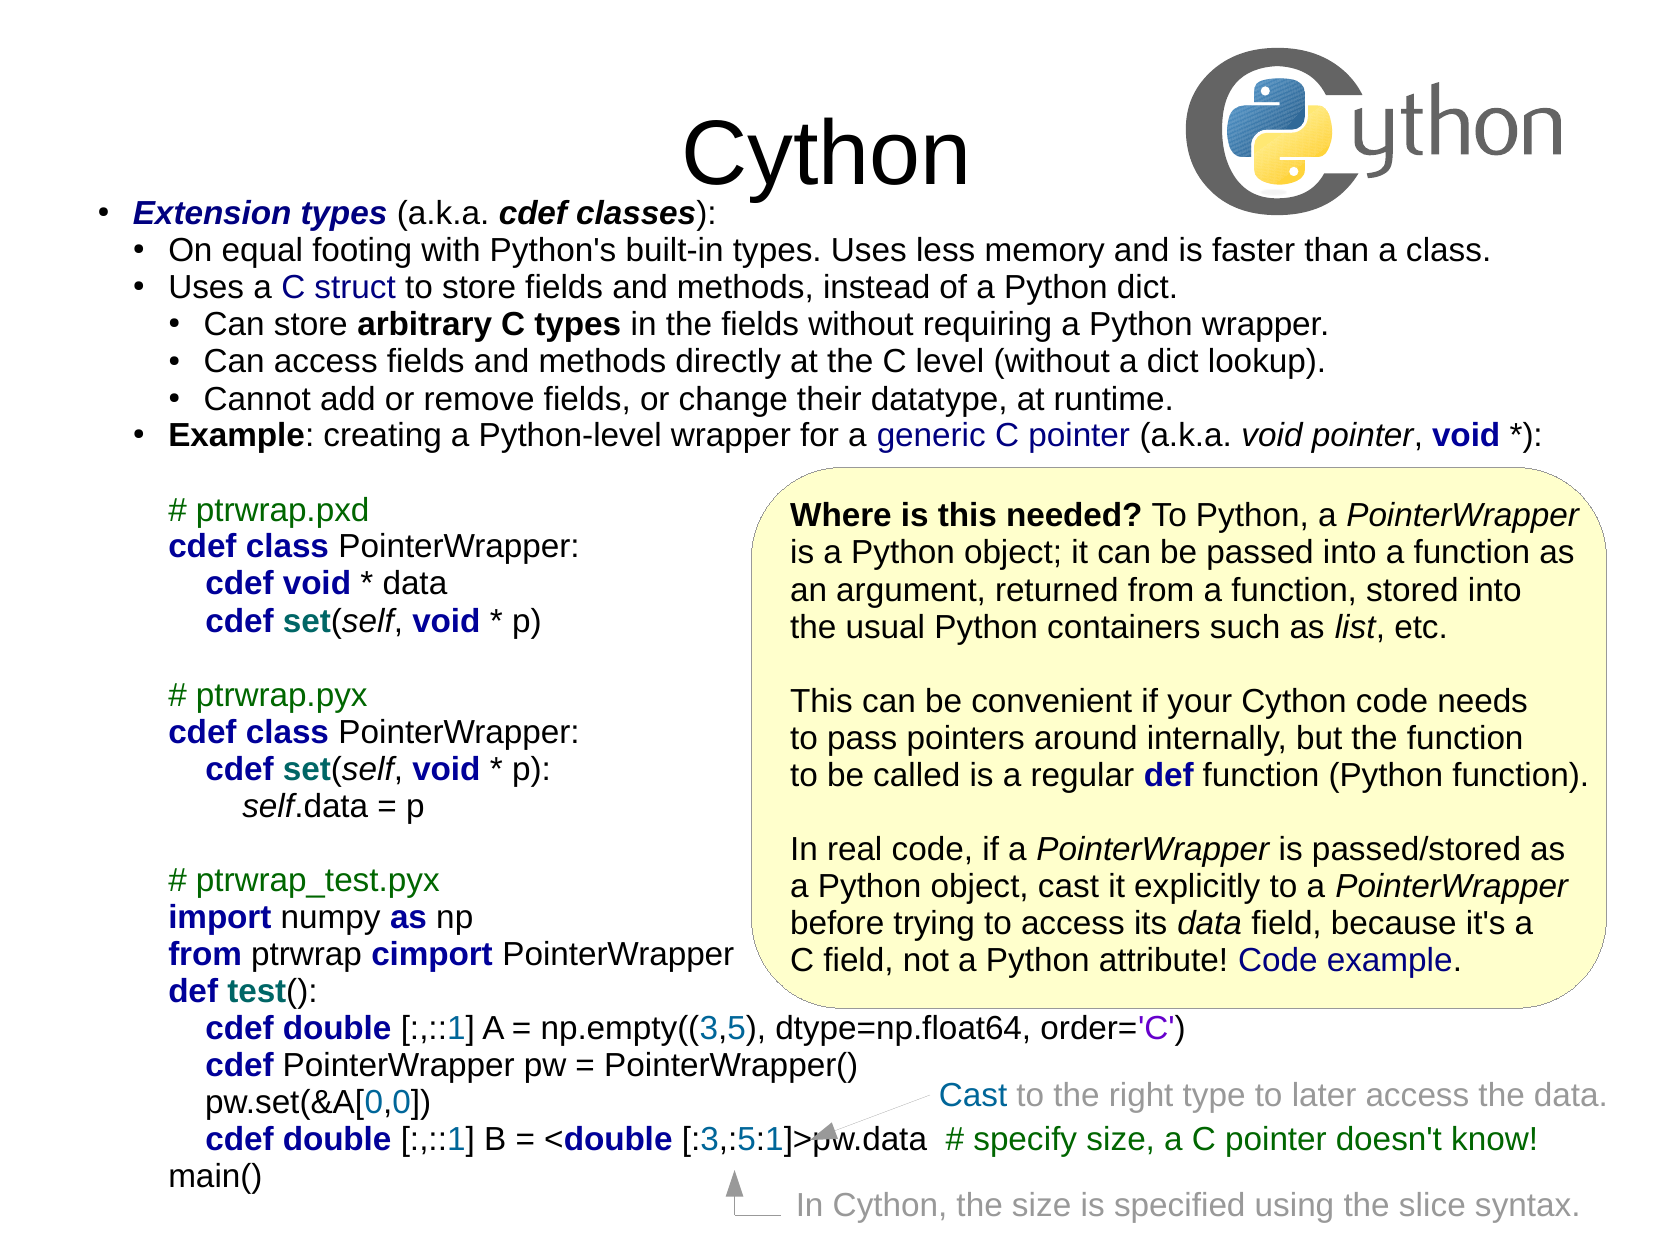

# Cython
Extension types (a.k.a. cdef classes):
On equal footing with Python's built-in types. Uses less memory and is faster than a class.
Uses a C struct to store fields and methods, instead of a Python dict.
Can store arbitrary C types in the fields without requiring a Python wrapper.
Can access fields and methods directly at the C level (without a dict lookup).
Cannot add or remove fields, or change their datatype, at runtime.
Example: creating a Python-level wrapper for a generic C pointer (a.k.a. void pointer, void *):
# ptrwrap.pxd
cdef class PointerWrapper:
 cdef void * data
 cdef set(self, void * p)
# ptrwrap.pyx
cdef class PointerWrapper:
 cdef set(self, void * p):
 self.data = p
# ptrwrap_test.pyx
import numpy as np
from ptrwrap cimport PointerWrapper
def test():
 cdef double [:,::1] A = np.empty((3,5), dtype=np.float64, order='C')
 cdef PointerWrapper pw = PointerWrapper()
 pw.set(&A[0,0])
 cdef double [:,::1] B = <double [:3,:5:1]>pw.data # specify size, a C pointer doesn't know!
main()
Where is this needed? To Python, a PointerWrapper
is a Python object; it can be passed into a function as
an argument, returned from a function, stored into
the usual Python containers such as list, etc.
This can be convenient if your Cython code needs
to pass pointers around internally, but the function
to be called is a regular def function (Python function).
In real code, if a PointerWrapper is passed/stored as
a Python object, cast it explicitly to a PointerWrapper
before trying to access its data field, because it's a
C field, not a Python attribute! Code example.
Cast to the right type to later access the data.
In Cython, the size is specified using the slice syntax.